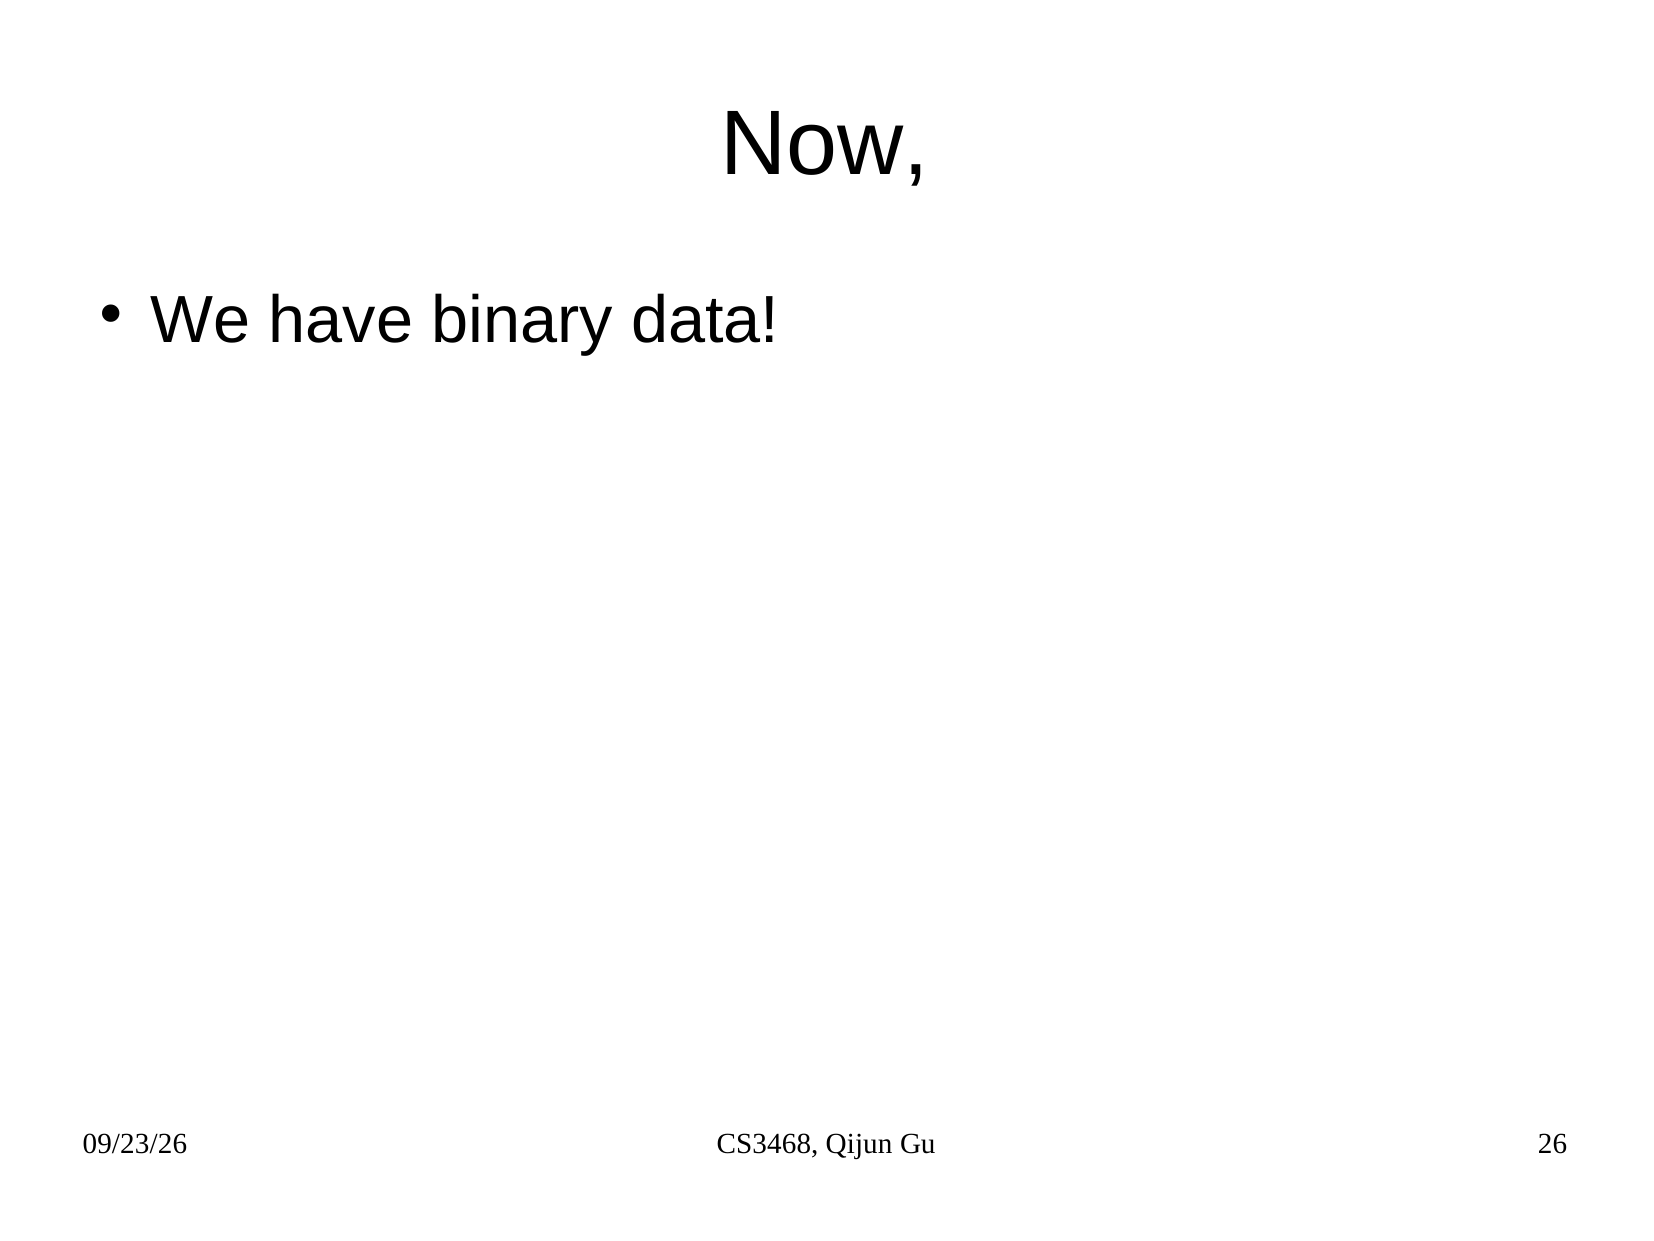

# Now,
We have binary data!
CS3468, Qijun Gu
26